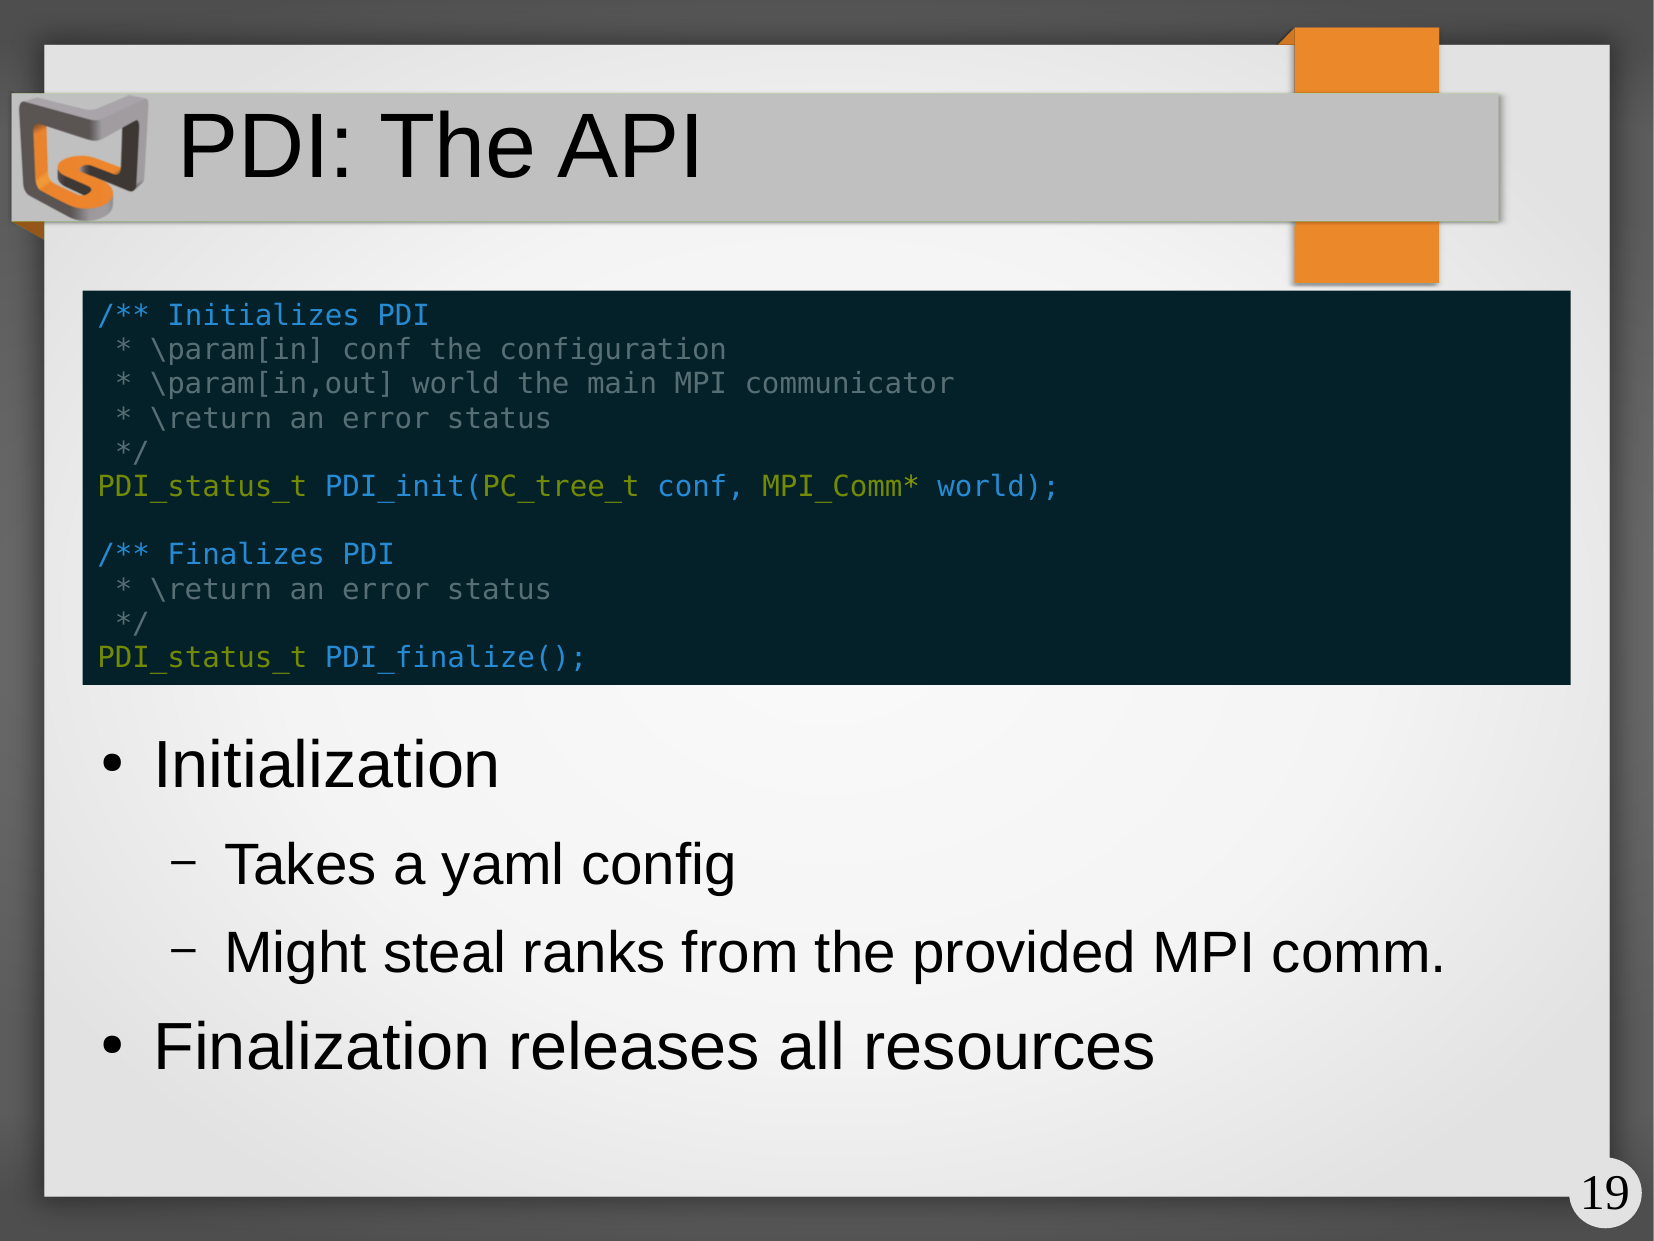

# PDI: The API
/** Initializes PDI
 * \param[in] conf the configuration
 * \param[in,out] world the main MPI communicator
 * \return an error status
 */
PDI_status_t PDI_init(PC_tree_t conf, MPI_Comm* world);
/** Finalizes PDI
 * \return an error status
 */
PDI_status_t PDI_finalize();
Initialization
Takes a yaml config
Might steal ranks from the provided MPI comm.
Finalization releases all resources